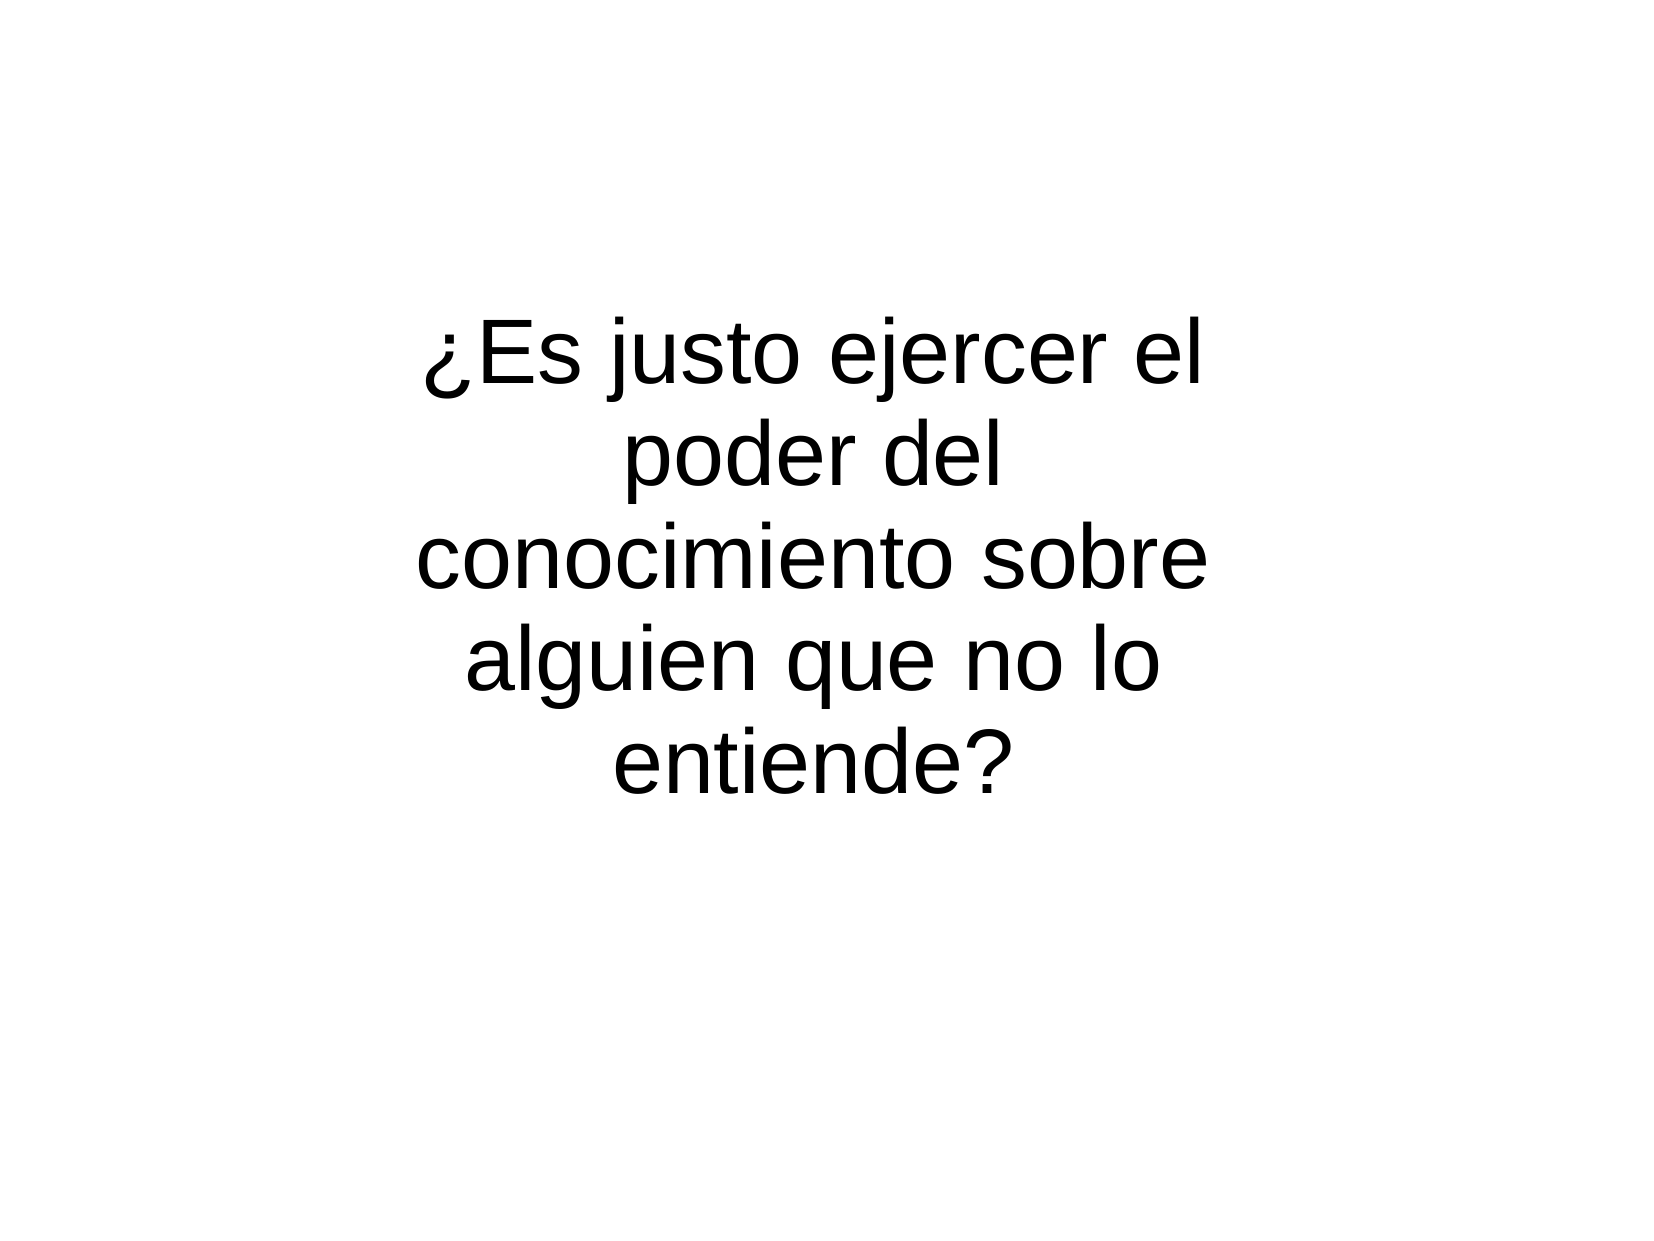

# ¿Es justo ejercer el poder del conocimiento sobre alguien que no lo entiende?